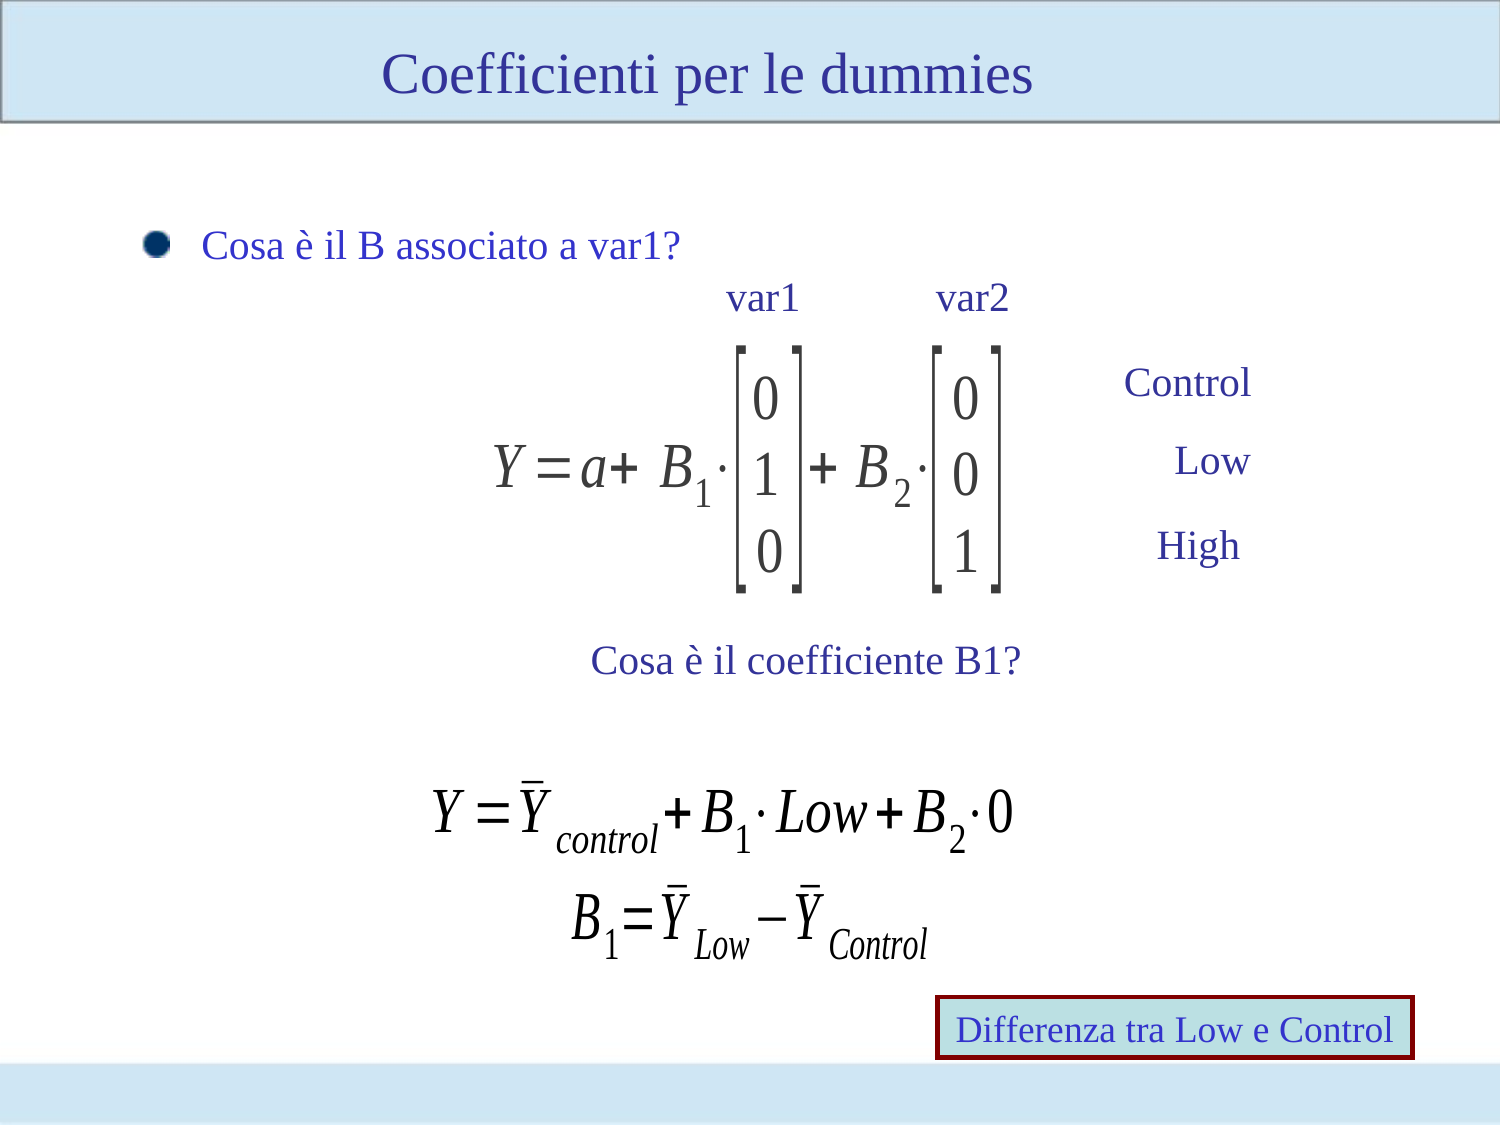

# Coefficienti per le dummies
Cosa è il B associato a var1?
var1
var2
Control
Low
High
Cosa è il coefficiente B1?
Differenza tra Low e Control